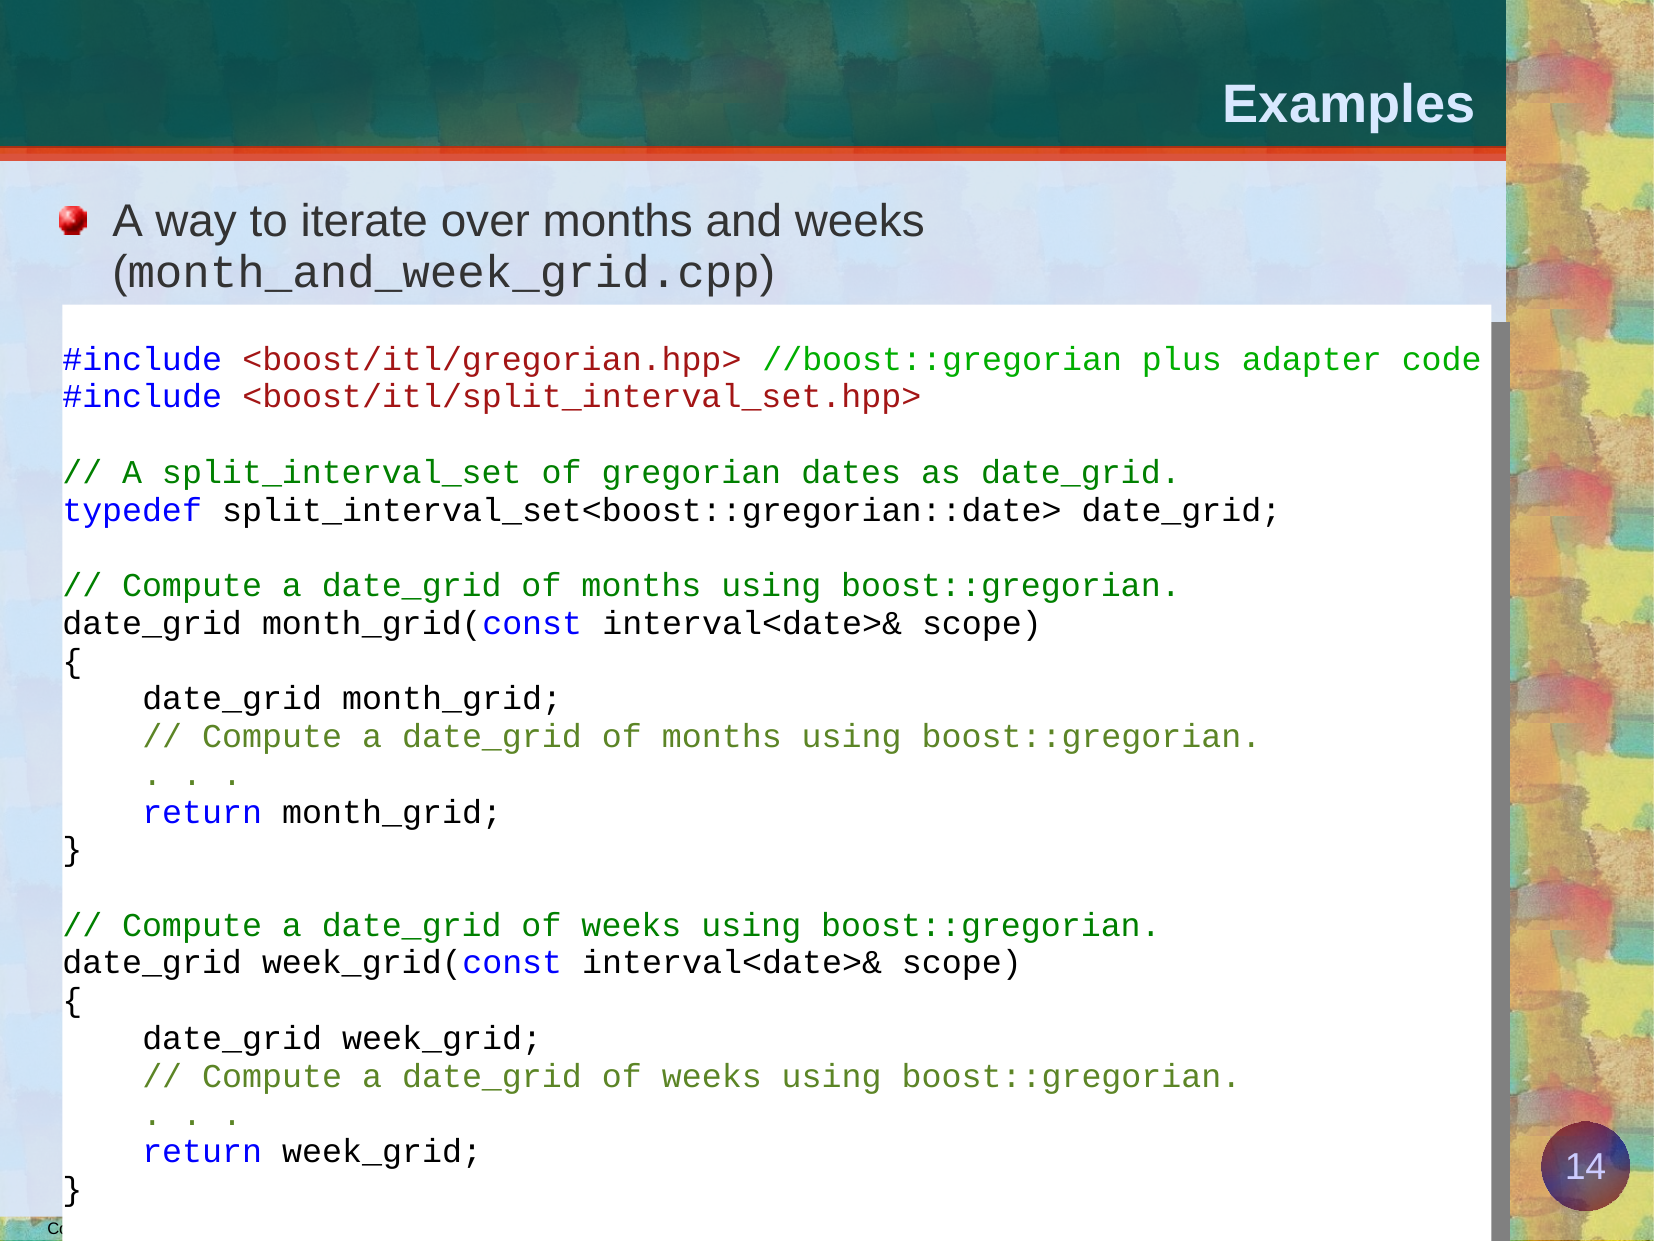

# Examples
A way to iterate over months and weeks
(month_and_week_grid.cpp)
#include <boost/itl/gregorian.hpp> //boost::gregorian plus adapter code
#include <boost/itl/split_interval_set.hpp>
// A split_interval_set of gregorian dates as date_grid.
typedef split_interval_set<boost::gregorian::date> date_grid;
// Compute a date_grid of months using boost::gregorian.
date_grid month_grid(const interval<date>& scope)
{
 date_grid month_grid;
 // Compute a date_grid of months using boost::gregorian.
 . . .
 return month_grid;
}
// Compute a date_grid of weeks using boost::gregorian.
date_grid week_grid(const interval<date>& scope)
{
 date_grid week_grid;
 // Compute a date_grid of weeks using boost::gregorian.
 . . .
 return week_grid;
}